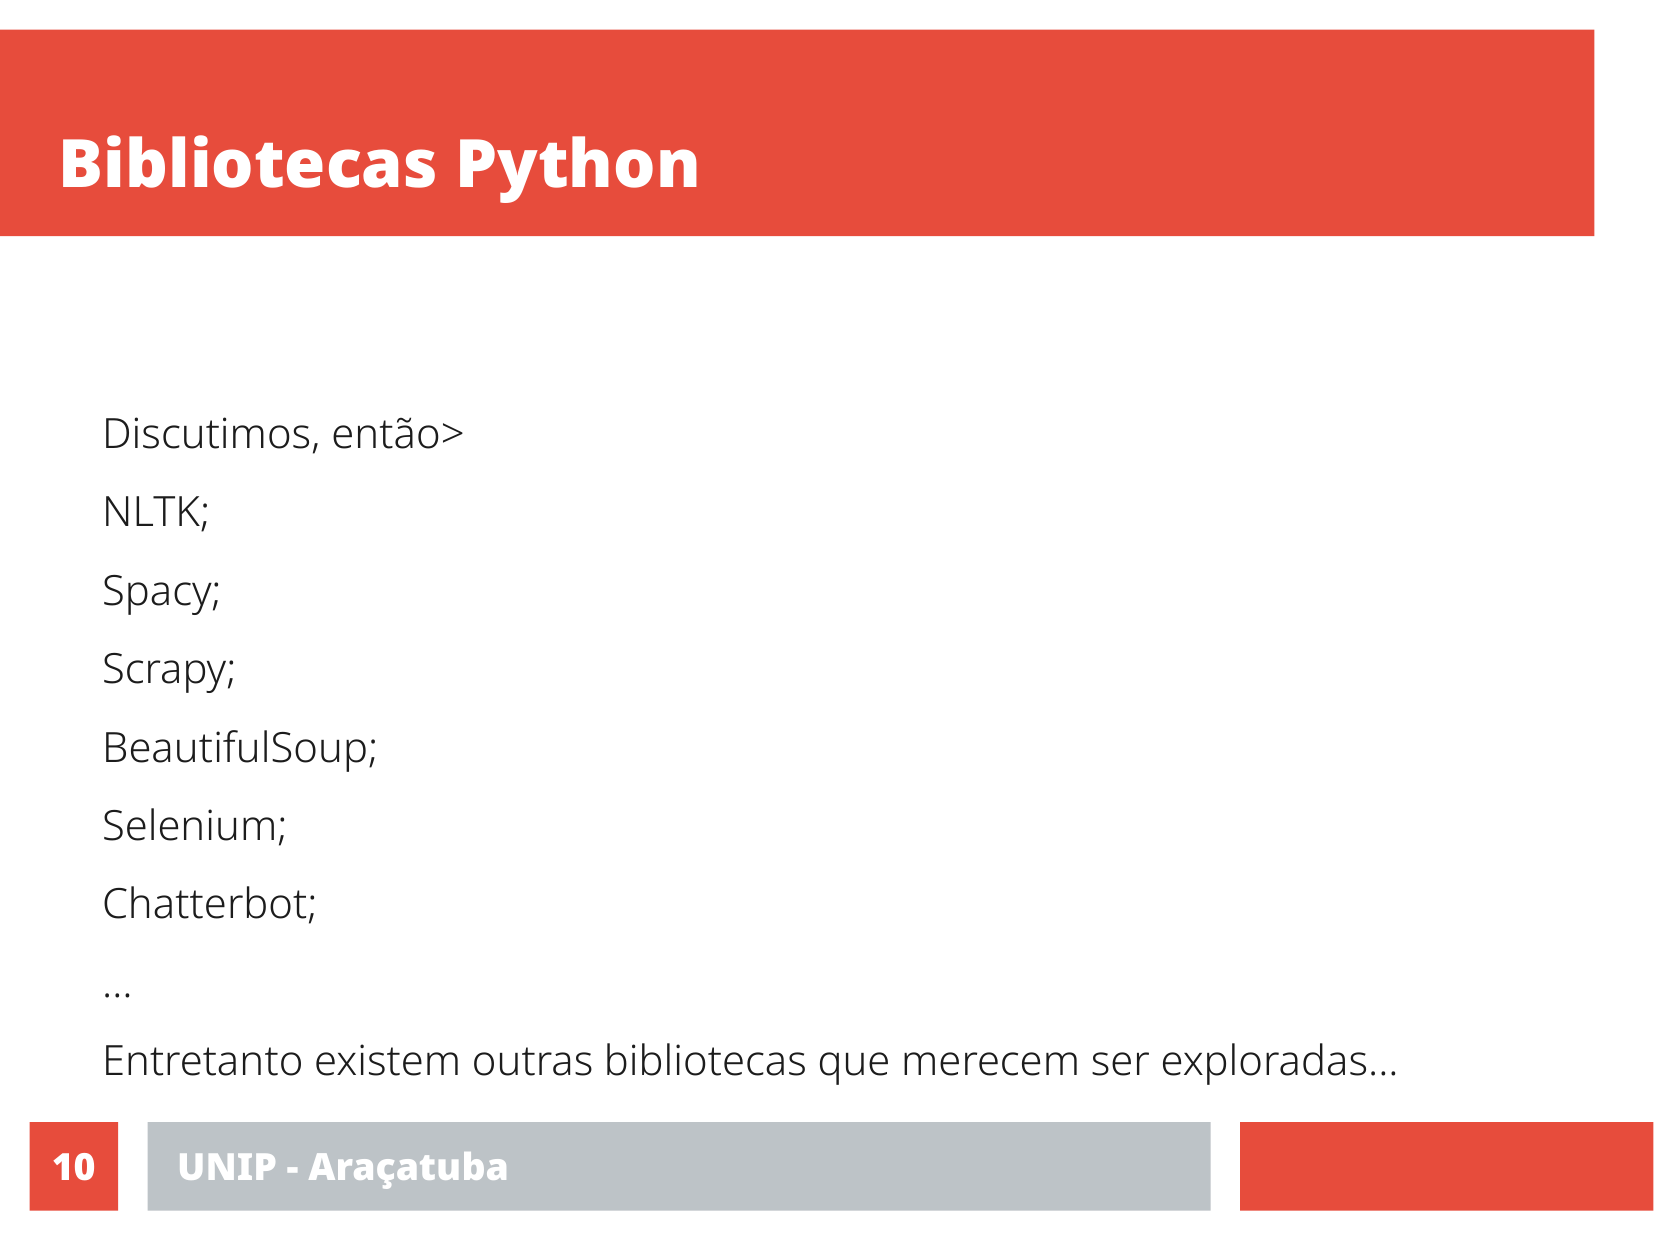

# Bibliotecas Python
Discutimos, então>
NLTK;
Spacy;
Scrapy;
BeautifulSoup;
Selenium;
Chatterbot;
…
Entretanto existem outras bibliotecas que merecem ser exploradas...
10
UNIP - Araçatuba